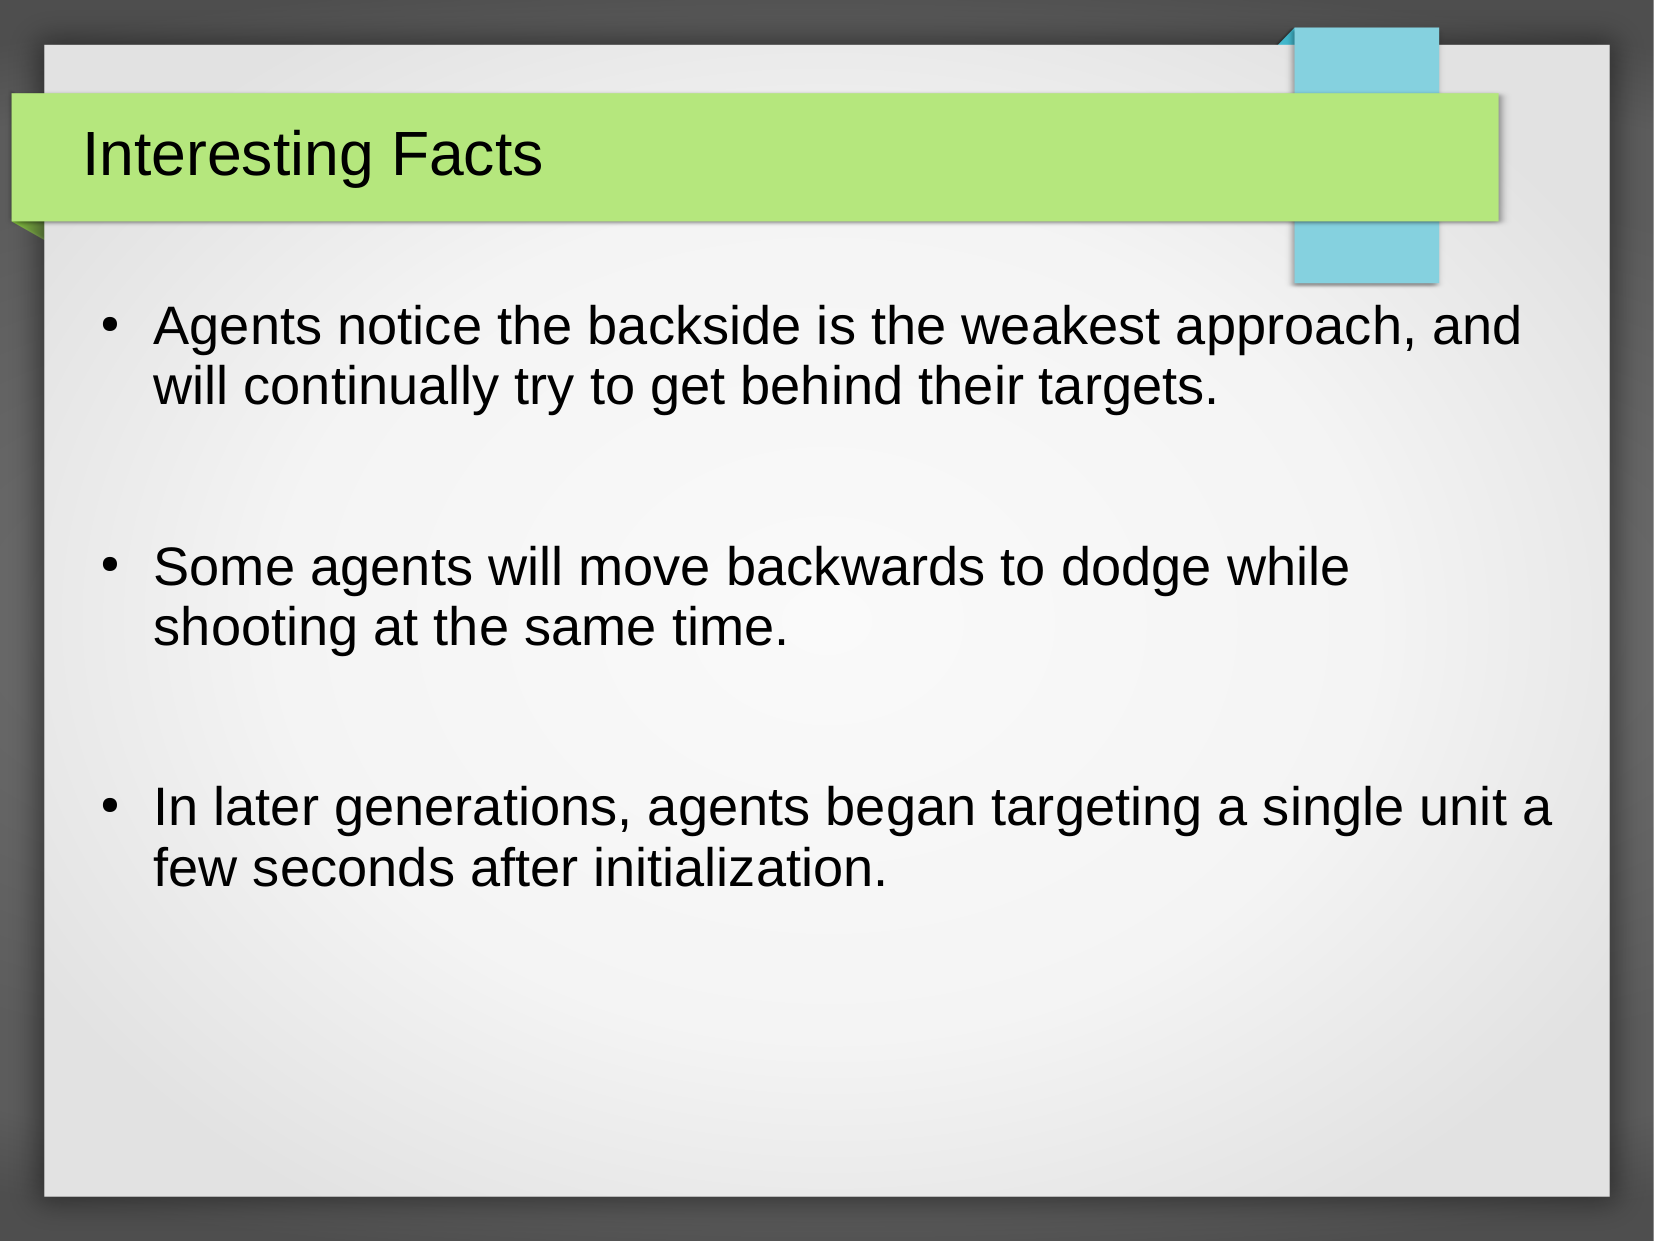

# Interesting Facts
Agents notice the backside is the weakest approach, and will continually try to get behind their targets.
Some agents will move backwards to dodge while shooting at the same time.
In later generations, agents began targeting a single unit a few seconds after initialization.